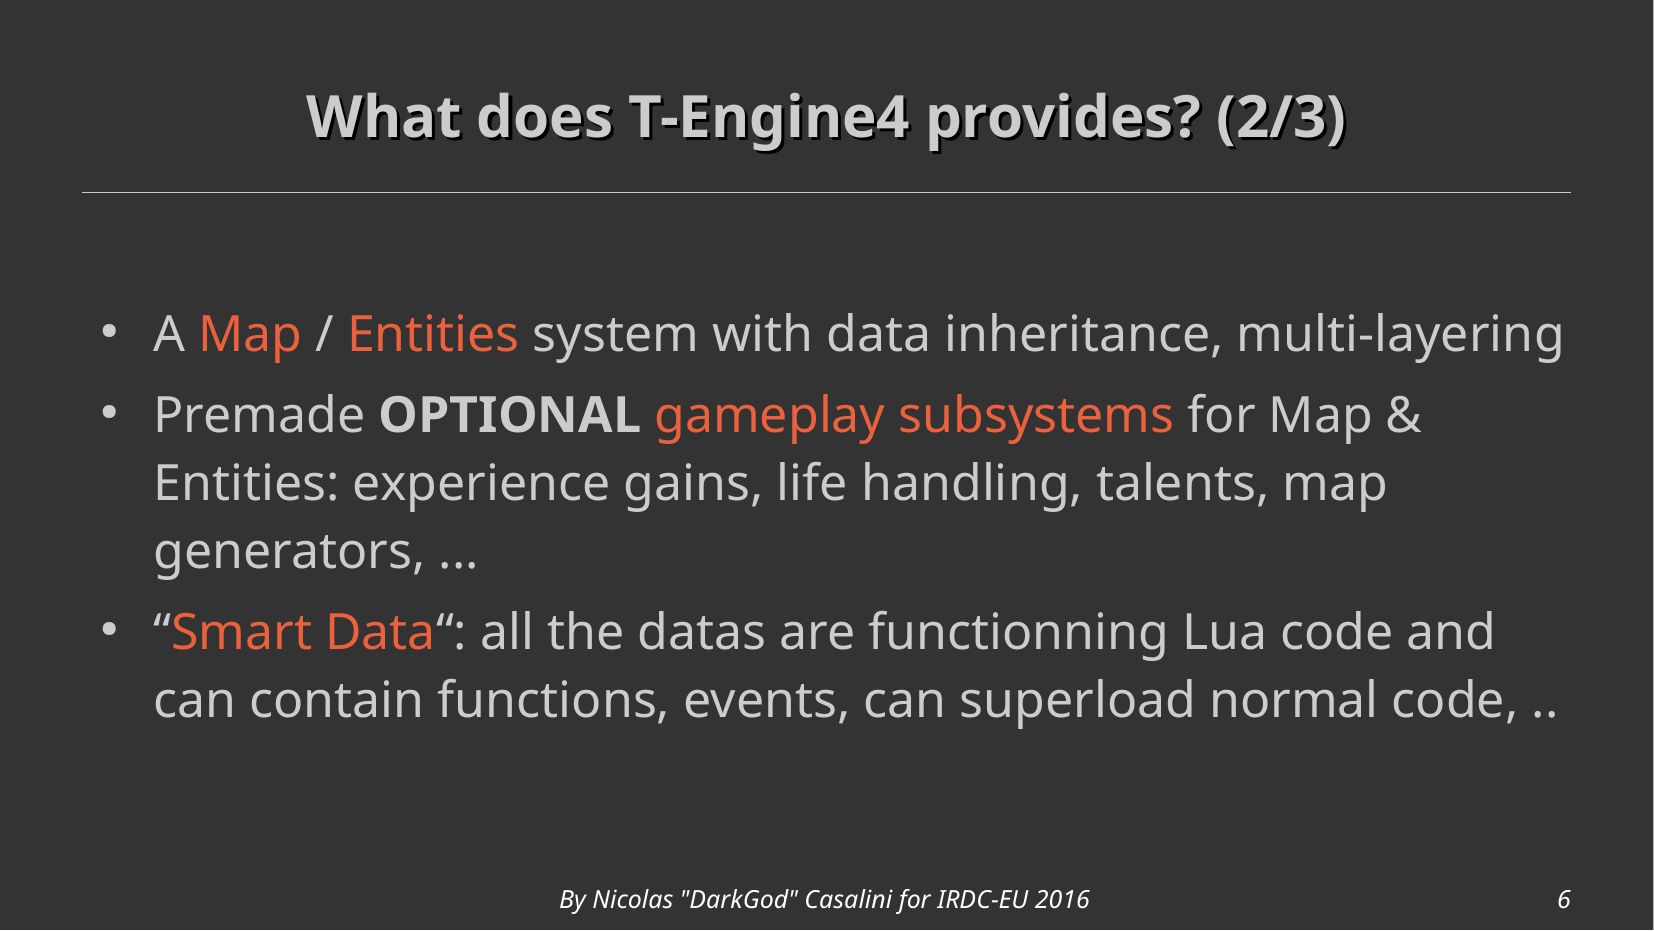

# What does T-Engine4 provides? (2/3)
A Map / Entities system with data inheritance, multi-layering
Premade OPTIONAL gameplay subsystems for Map & Entities: experience gains, life handling, talents, map generators, ...
“Smart Data“: all the datas are functionning Lua code and can contain functions, events, can superload normal code, ..
By Nicolas "DarkGod" Casalini for IRDC-EU 2016
6